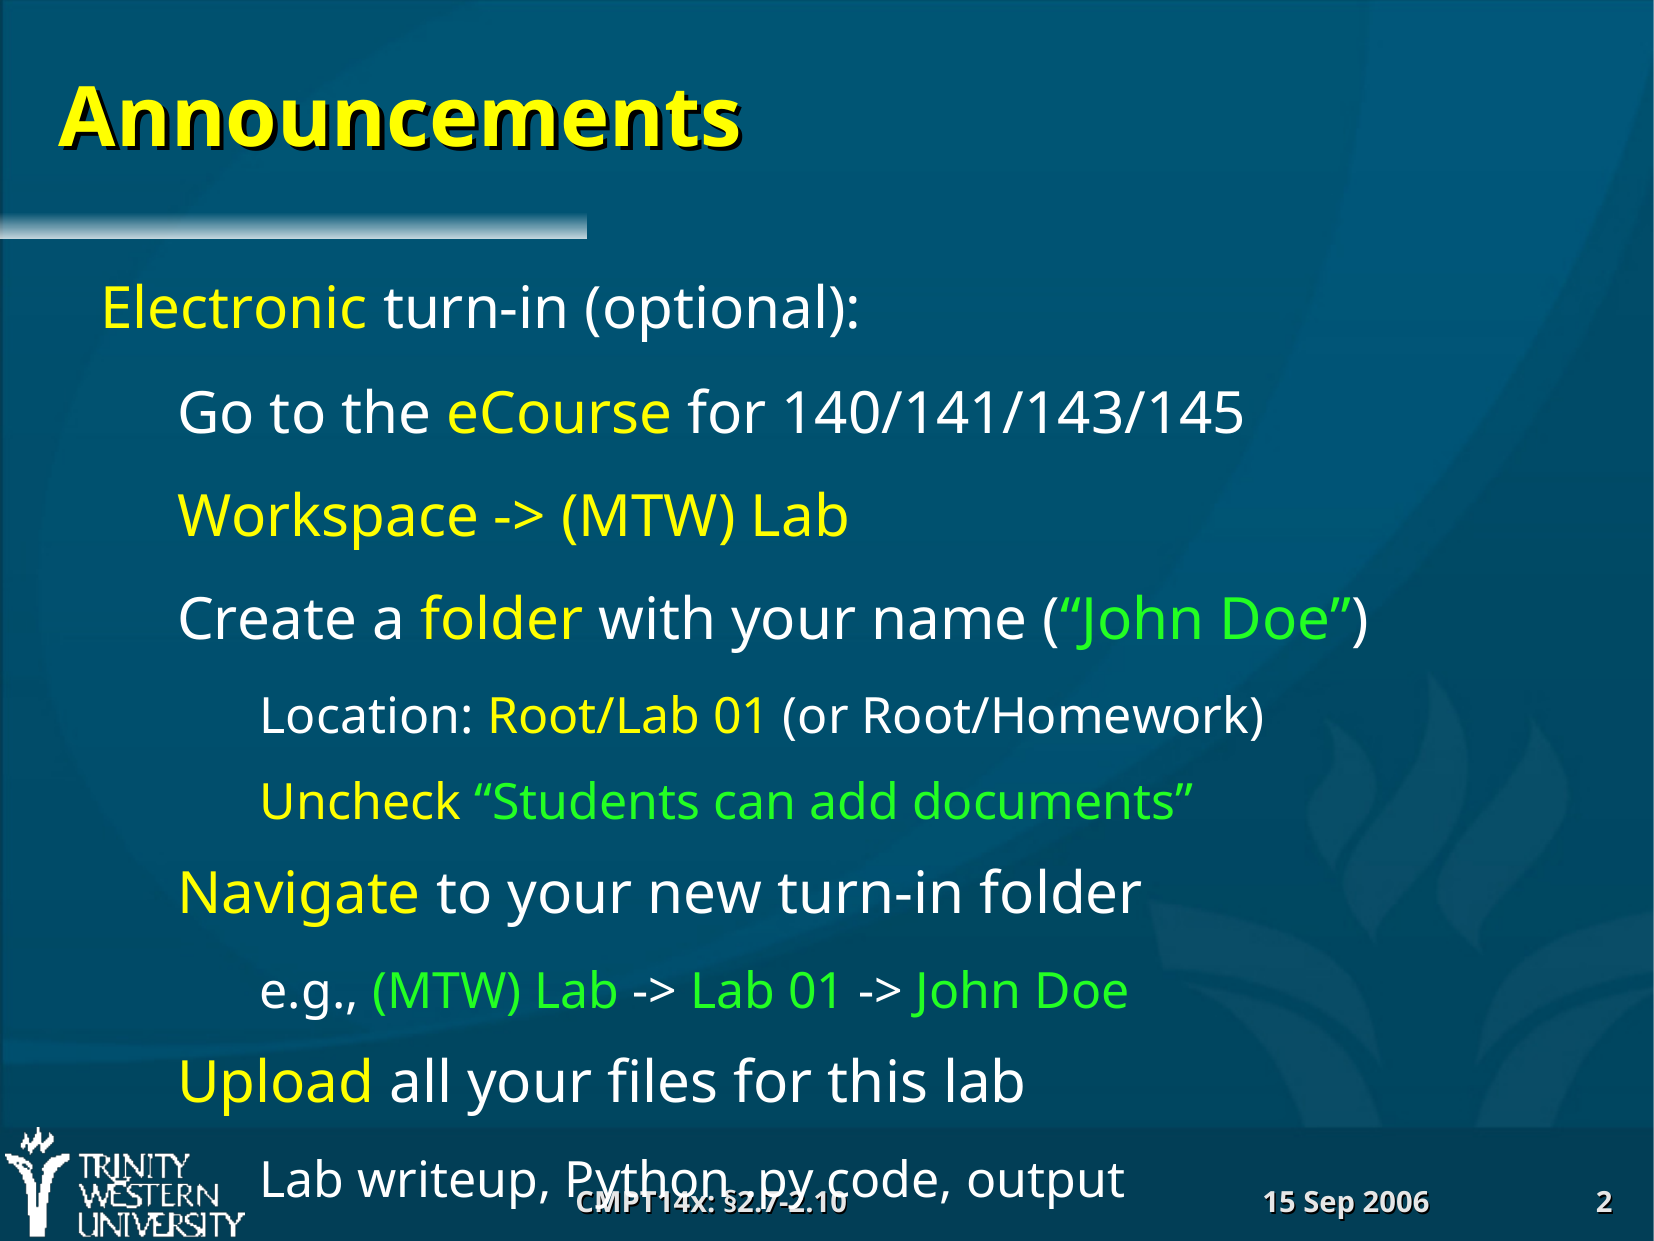

# Announcements
Electronic turn-in (optional):
Go to the eCourse for 140/141/143/145
Workspace -> (MTW) Lab
Create a folder with your name (“John Doe”)
Location: Root/Lab 01 (or Root/Homework)
Uncheck “Students can add documents”
Navigate to your new turn-in folder
e.g., (MTW) Lab -> Lab 01 -> John Doe
Upload all your files for this lab
Lab writeup, Python .py code, output
CMPT14x: §2.7-2.10
15 Sep 2006
2